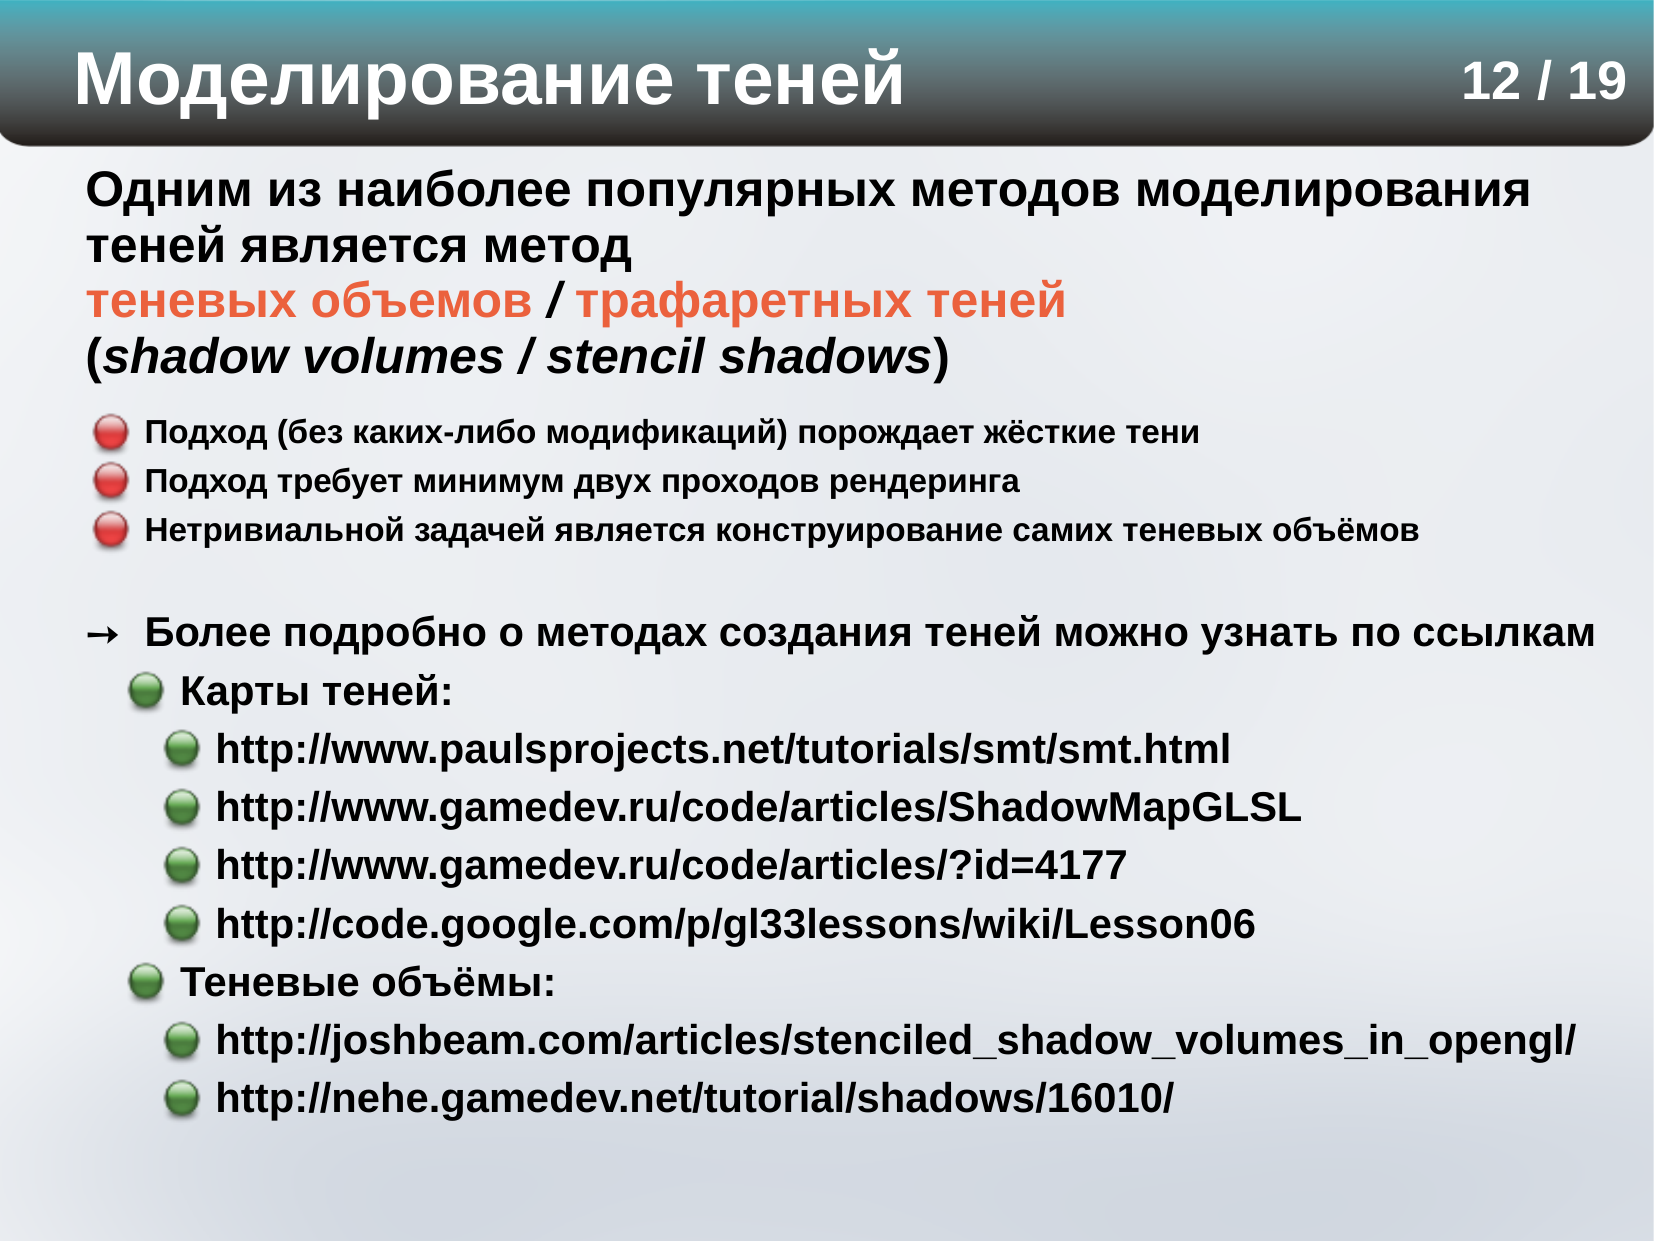

Моделирование теней
Одним из наиболее популярных методов моделирования теней является метод
теневых объемов / трафаретных теней
(shadow volumes / stencil shadows)
Подход (без каких-либо модификаций) порождает жёсткие тени
Подход требует минимум двух проходов рендеринга
Нетривиальной задачей является конструирование самих теневых объёмов
Более подробно о методах создания теней можно узнать по ссылкам
Карты теней:
http://www.paulsprojects.net/tutorials/smt/smt.html
http://www.gamedev.ru/code/articles/ShadowMapGLSL
http://www.gamedev.ru/code/articles/?id=4177
http://code.google.com/p/gl33lessons/wiki/Lesson06
Теневые объёмы:
http://joshbeam.com/articles/stenciled_shadow_volumes_in_opengl/
http://nehe.gamedev.net/tutorial/shadows/16010/